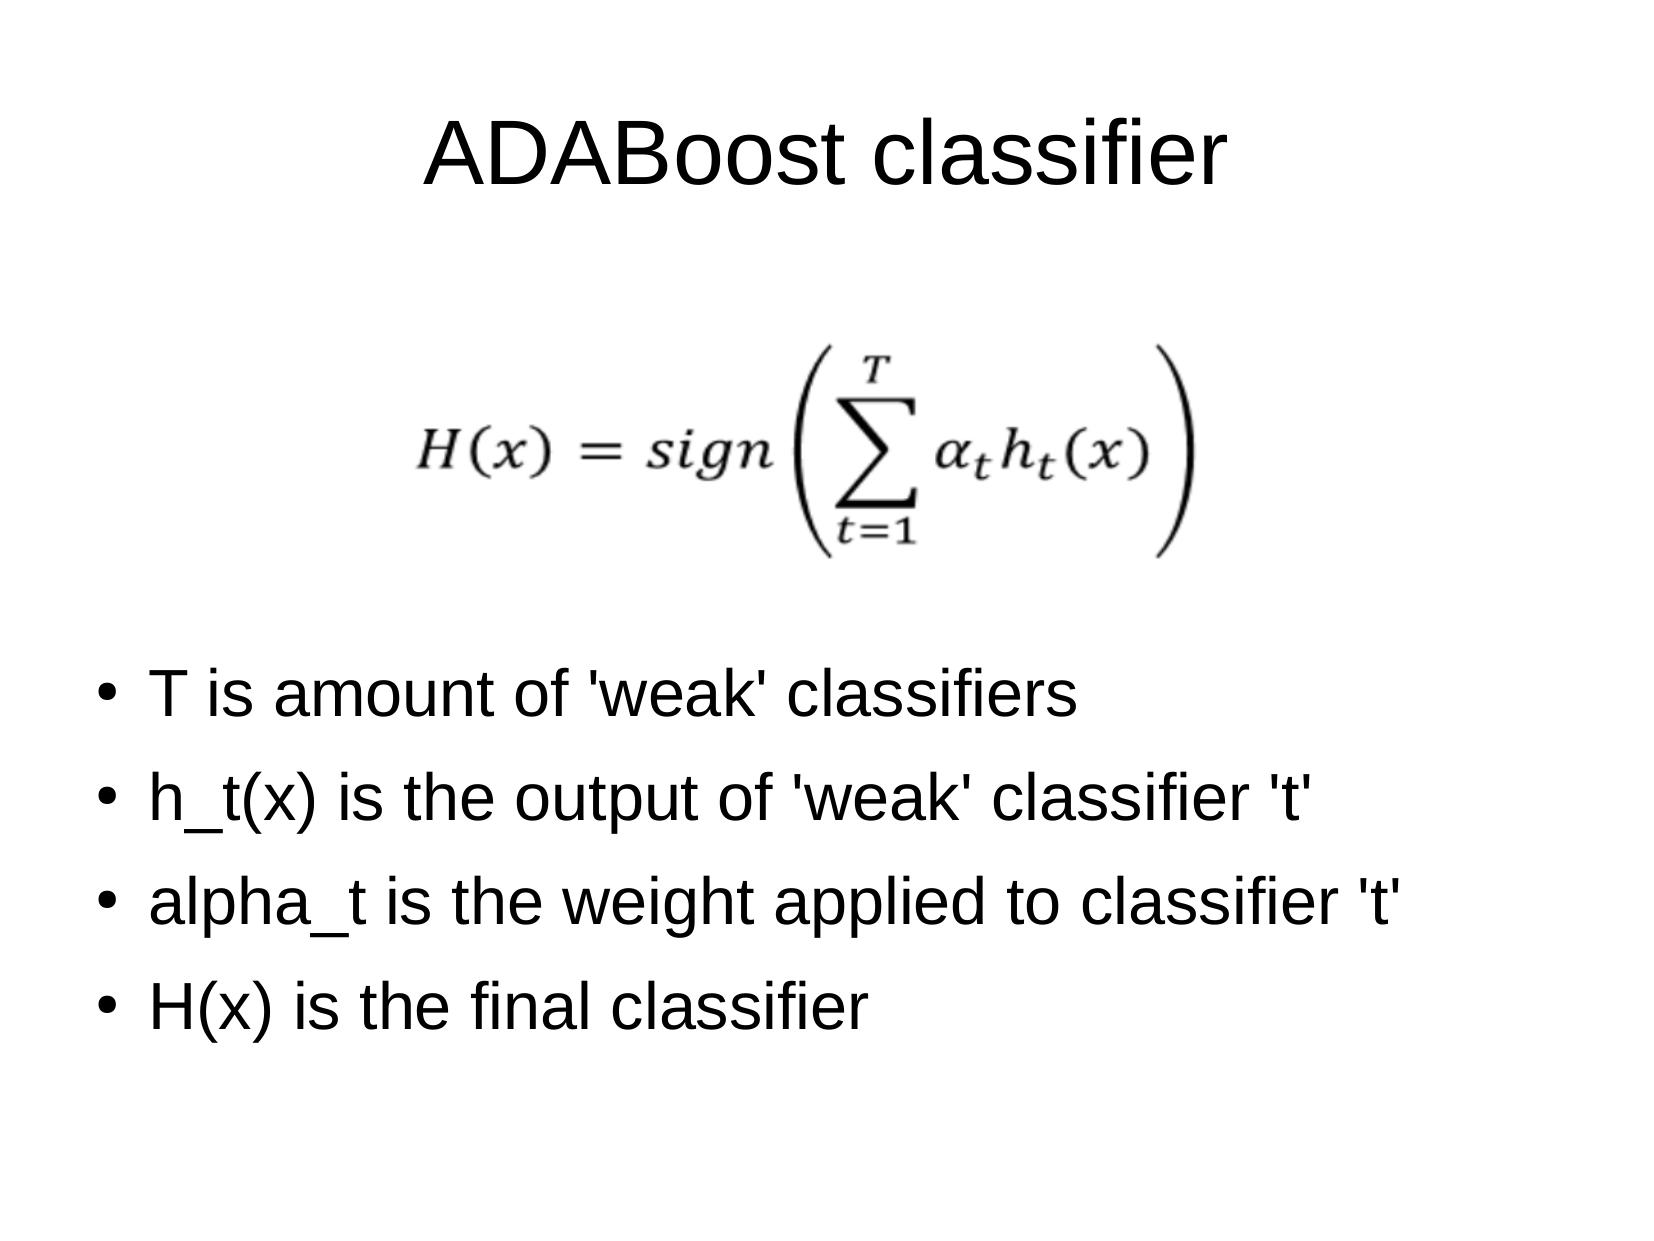

# ADABoost classifier
T is amount of 'weak' classifiers
h_t(x) is the output of 'weak' classifier 't'
alpha_t is the weight applied to classifier 't'
H(x) is the final classifier